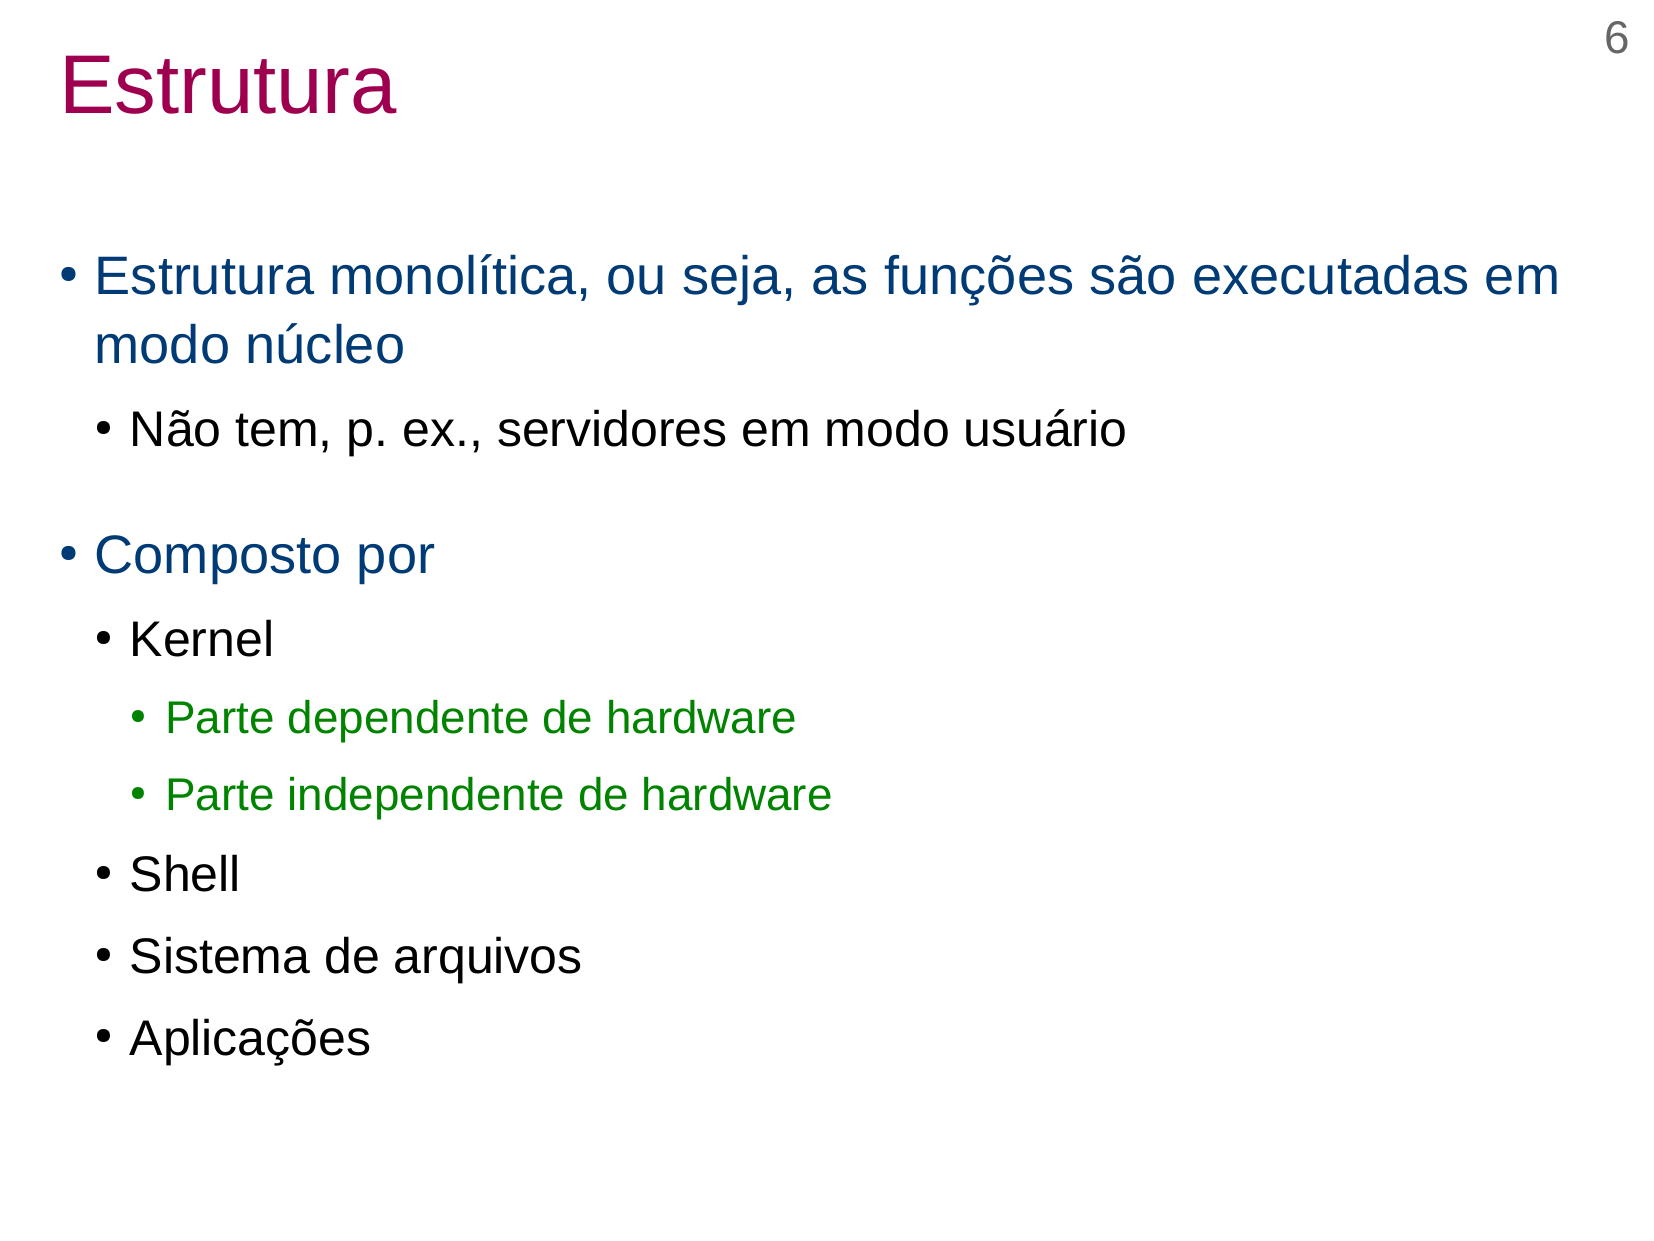

6
# Estrutura
Estrutura monolítica, ou seja, as funções são executadas em modo núcleo
Não tem, p. ex., servidores em modo usuário
Composto por
Kernel
Parte dependente de hardware
Parte independente de hardware
Shell
Sistema de arquivos
Aplicações